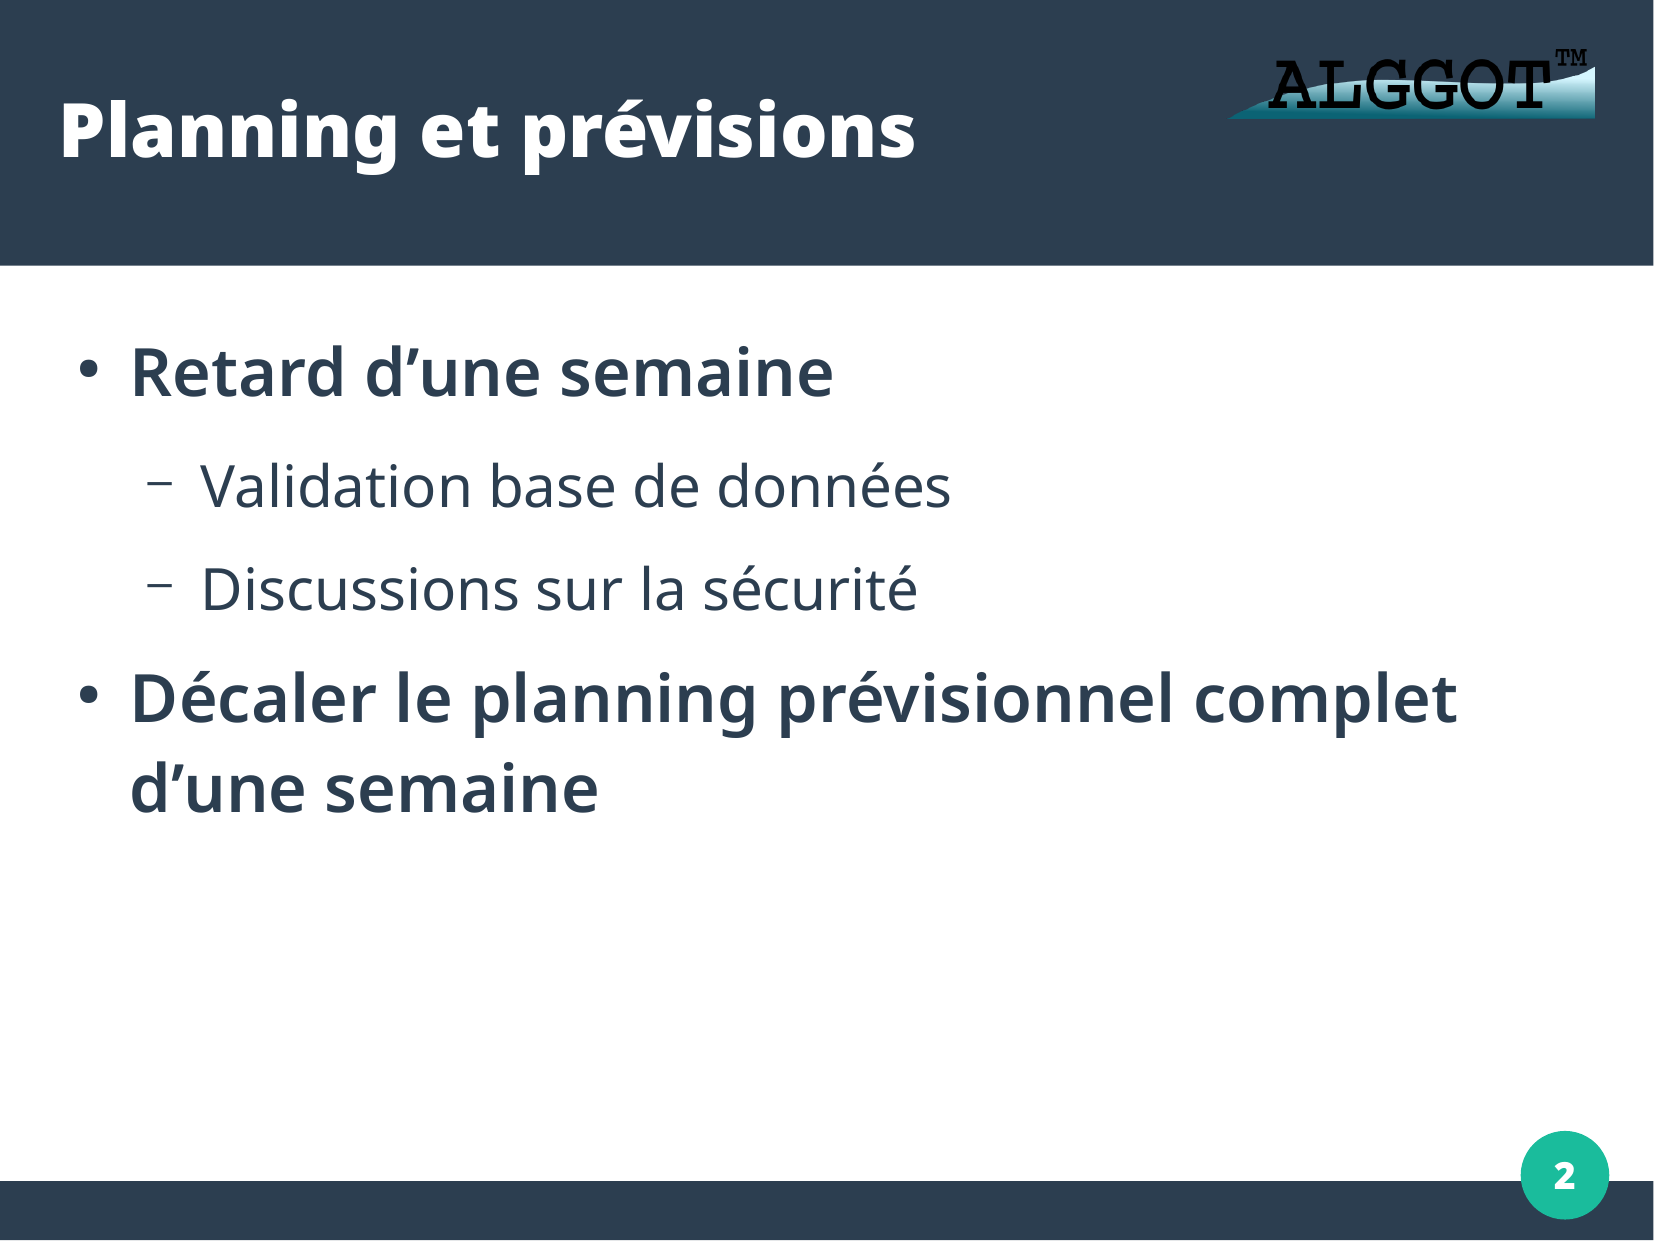

# Planning et prévisions
Retard d’une semaine
Validation base de données
Discussions sur la sécurité
Décaler le planning prévisionnel complet d’une semaine
2